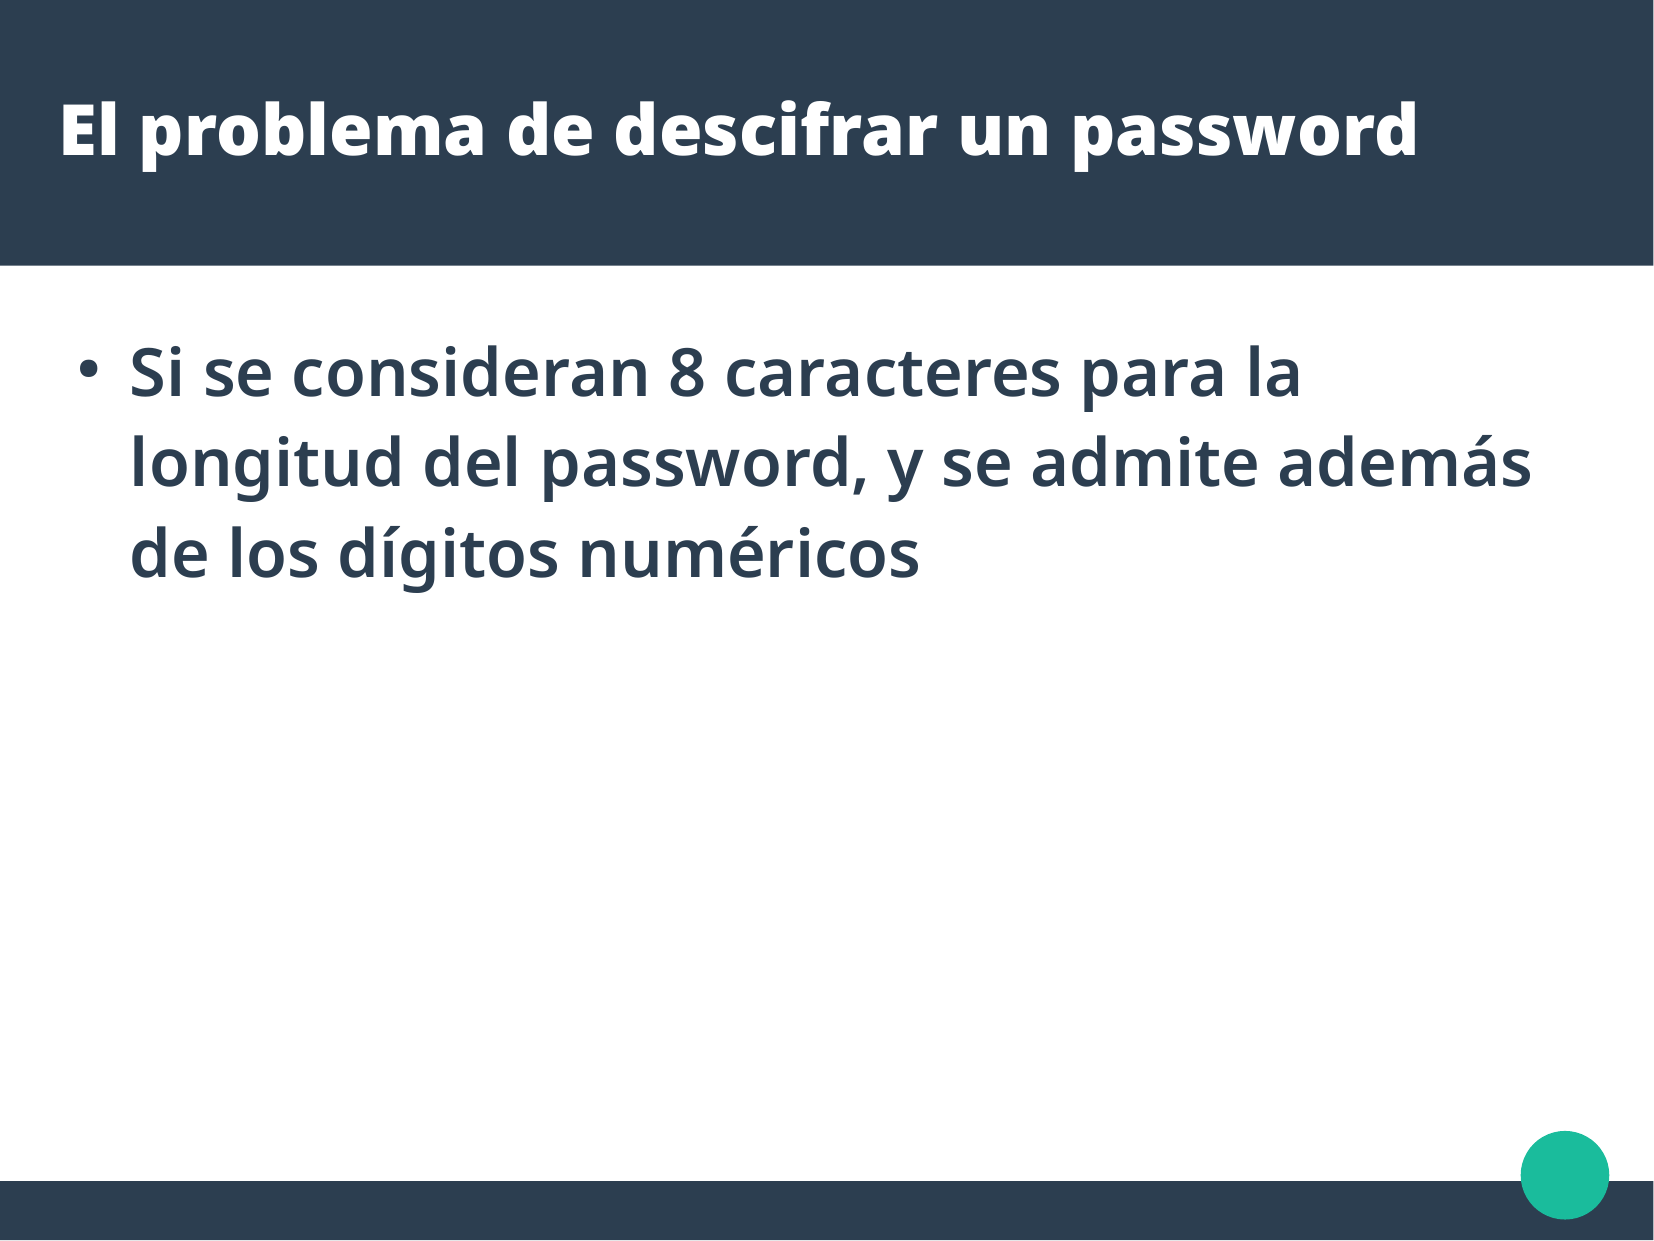

# El problema de descifrar un password
Si se consideran 8 caracteres para la longitud del password, y se admite además de los dígitos numéricos